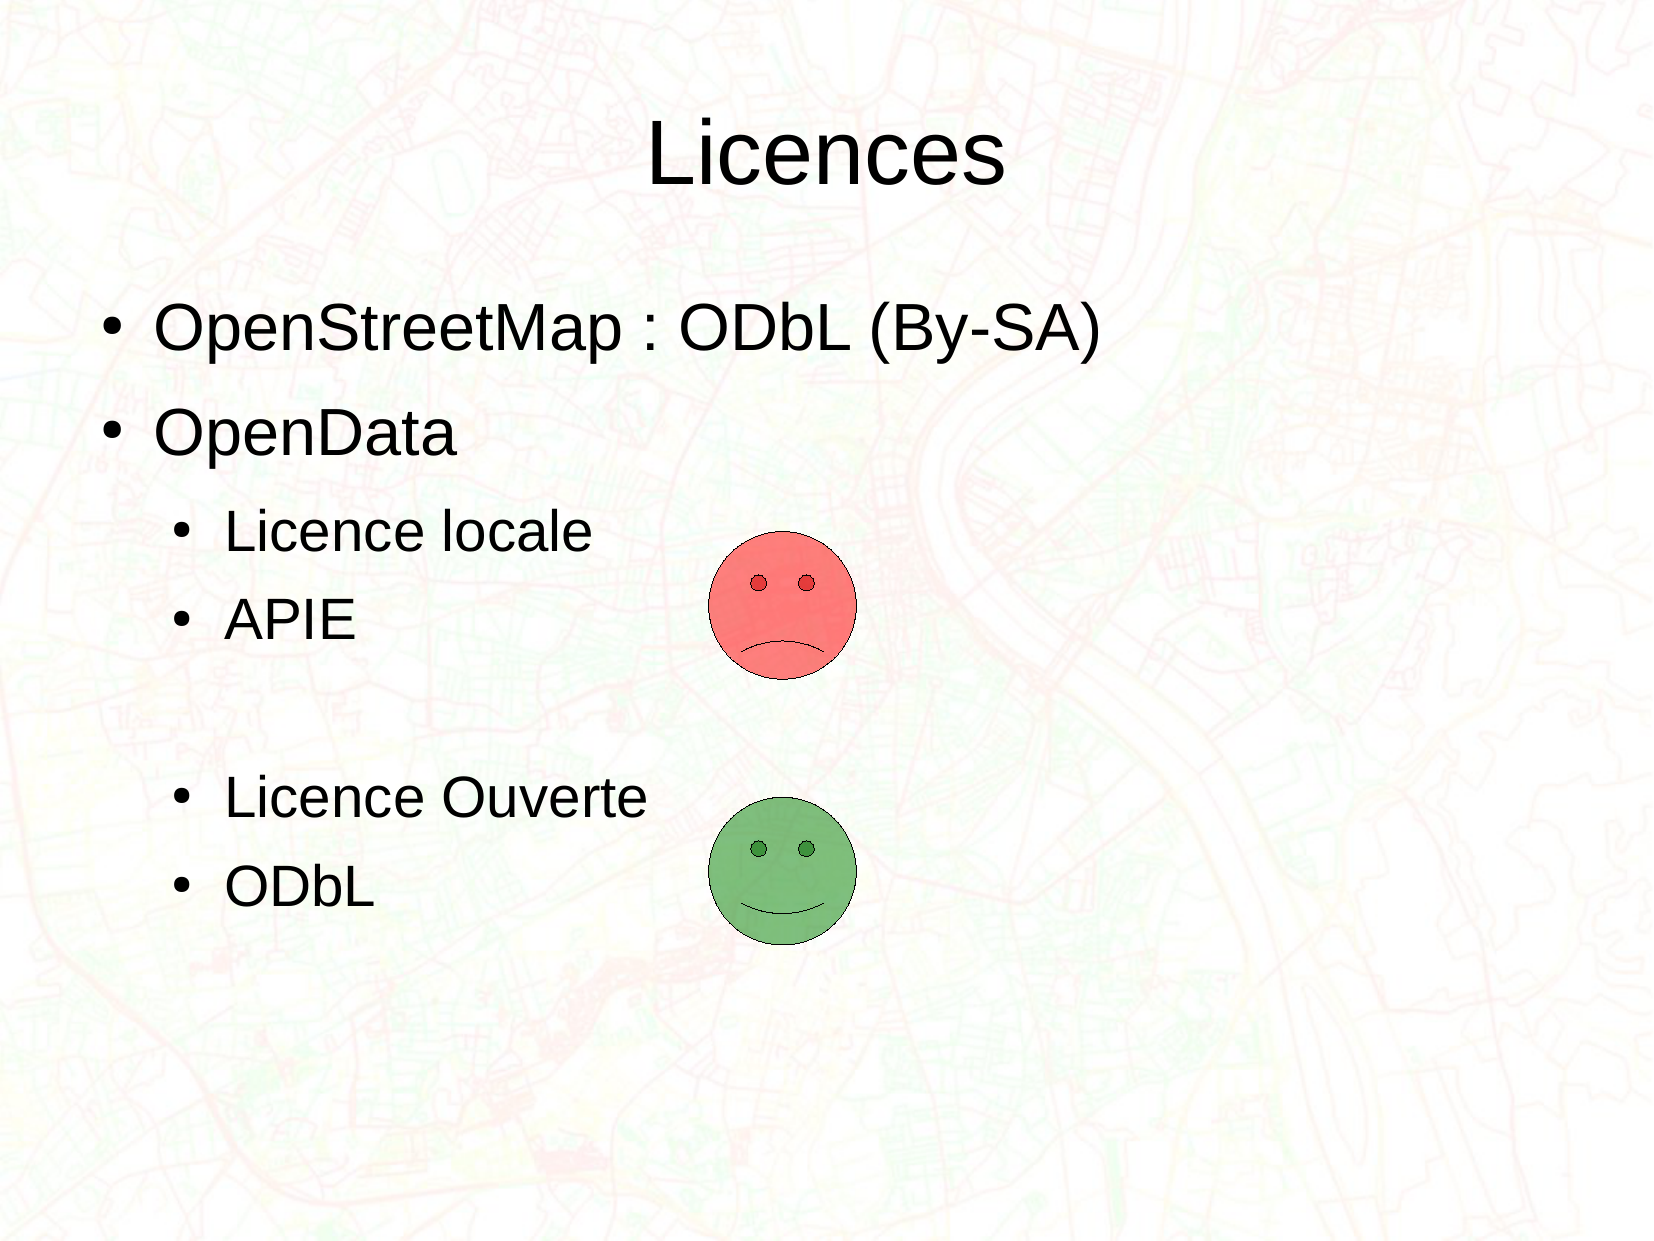

# Licences
OpenStreetMap : ODbL (By-SA)
OpenData
Licence locale
APIE
Licence Ouverte
ODbL